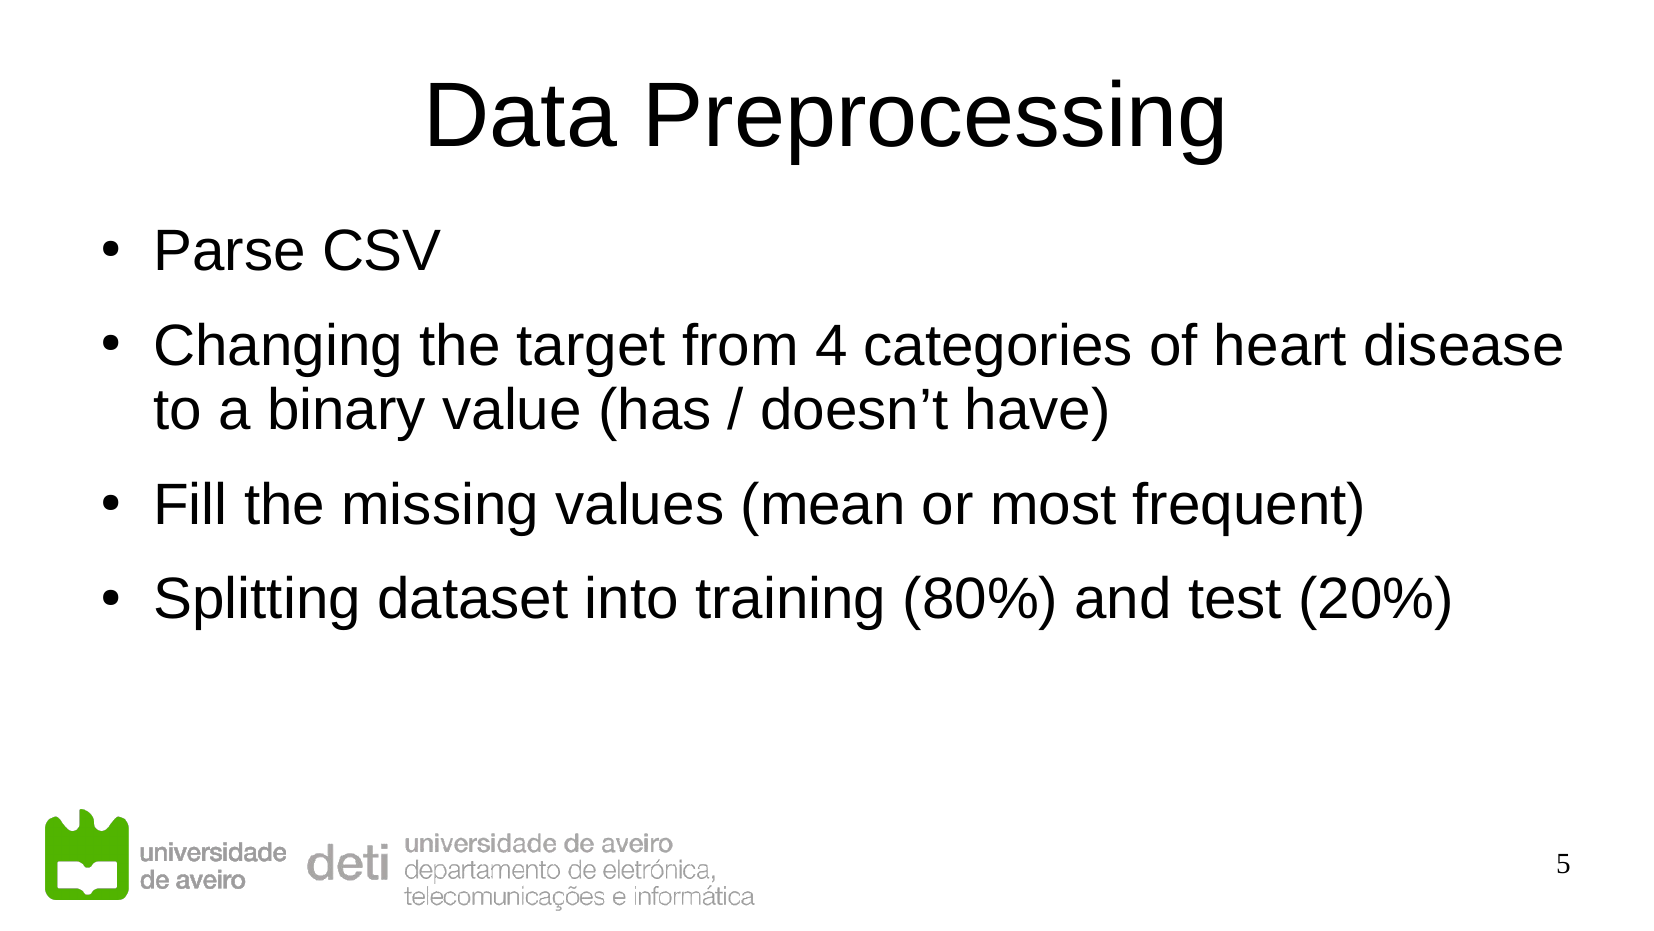

# Data Preprocessing
Parse CSV
Changing the target from 4 categories of heart disease to a binary value (has / doesn’t have)
Fill the missing values (mean or most frequent)
Splitting dataset into training (80%) and test (20%)
5